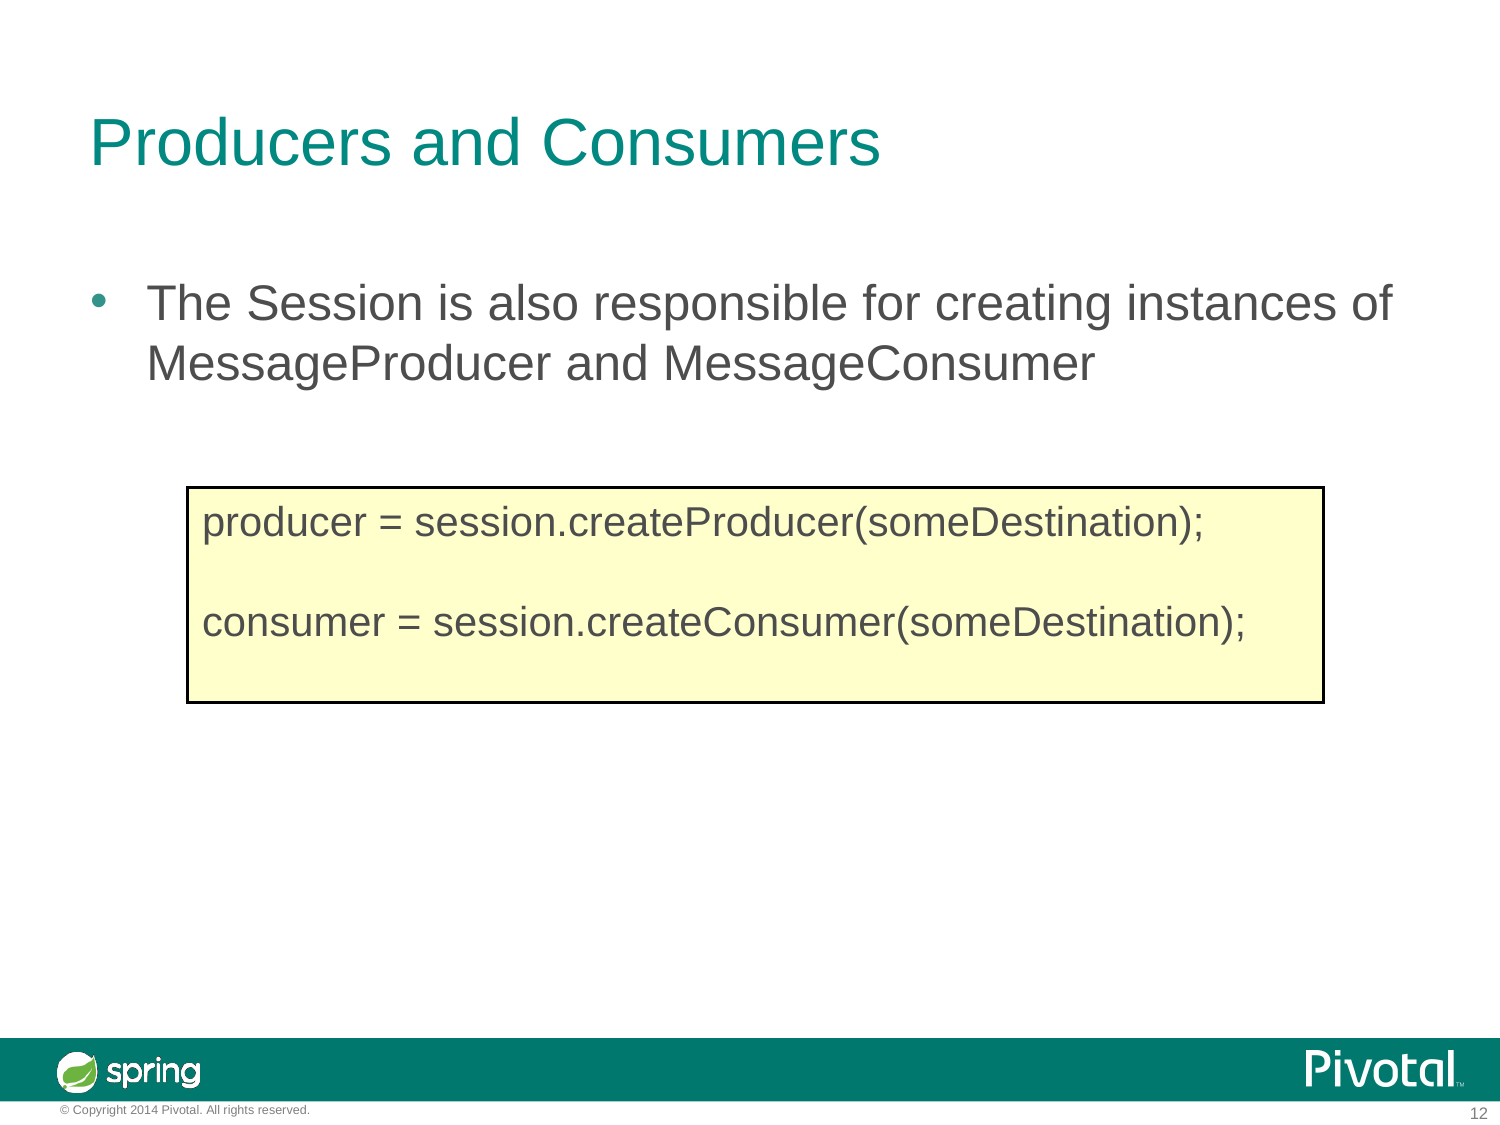

# Producers and Consumers
The Session is also responsible for creating instances of MessageProducer and MessageConsumer
producer = session.createProducer(someDestination);
consumer = session.createConsumer(someDestination);